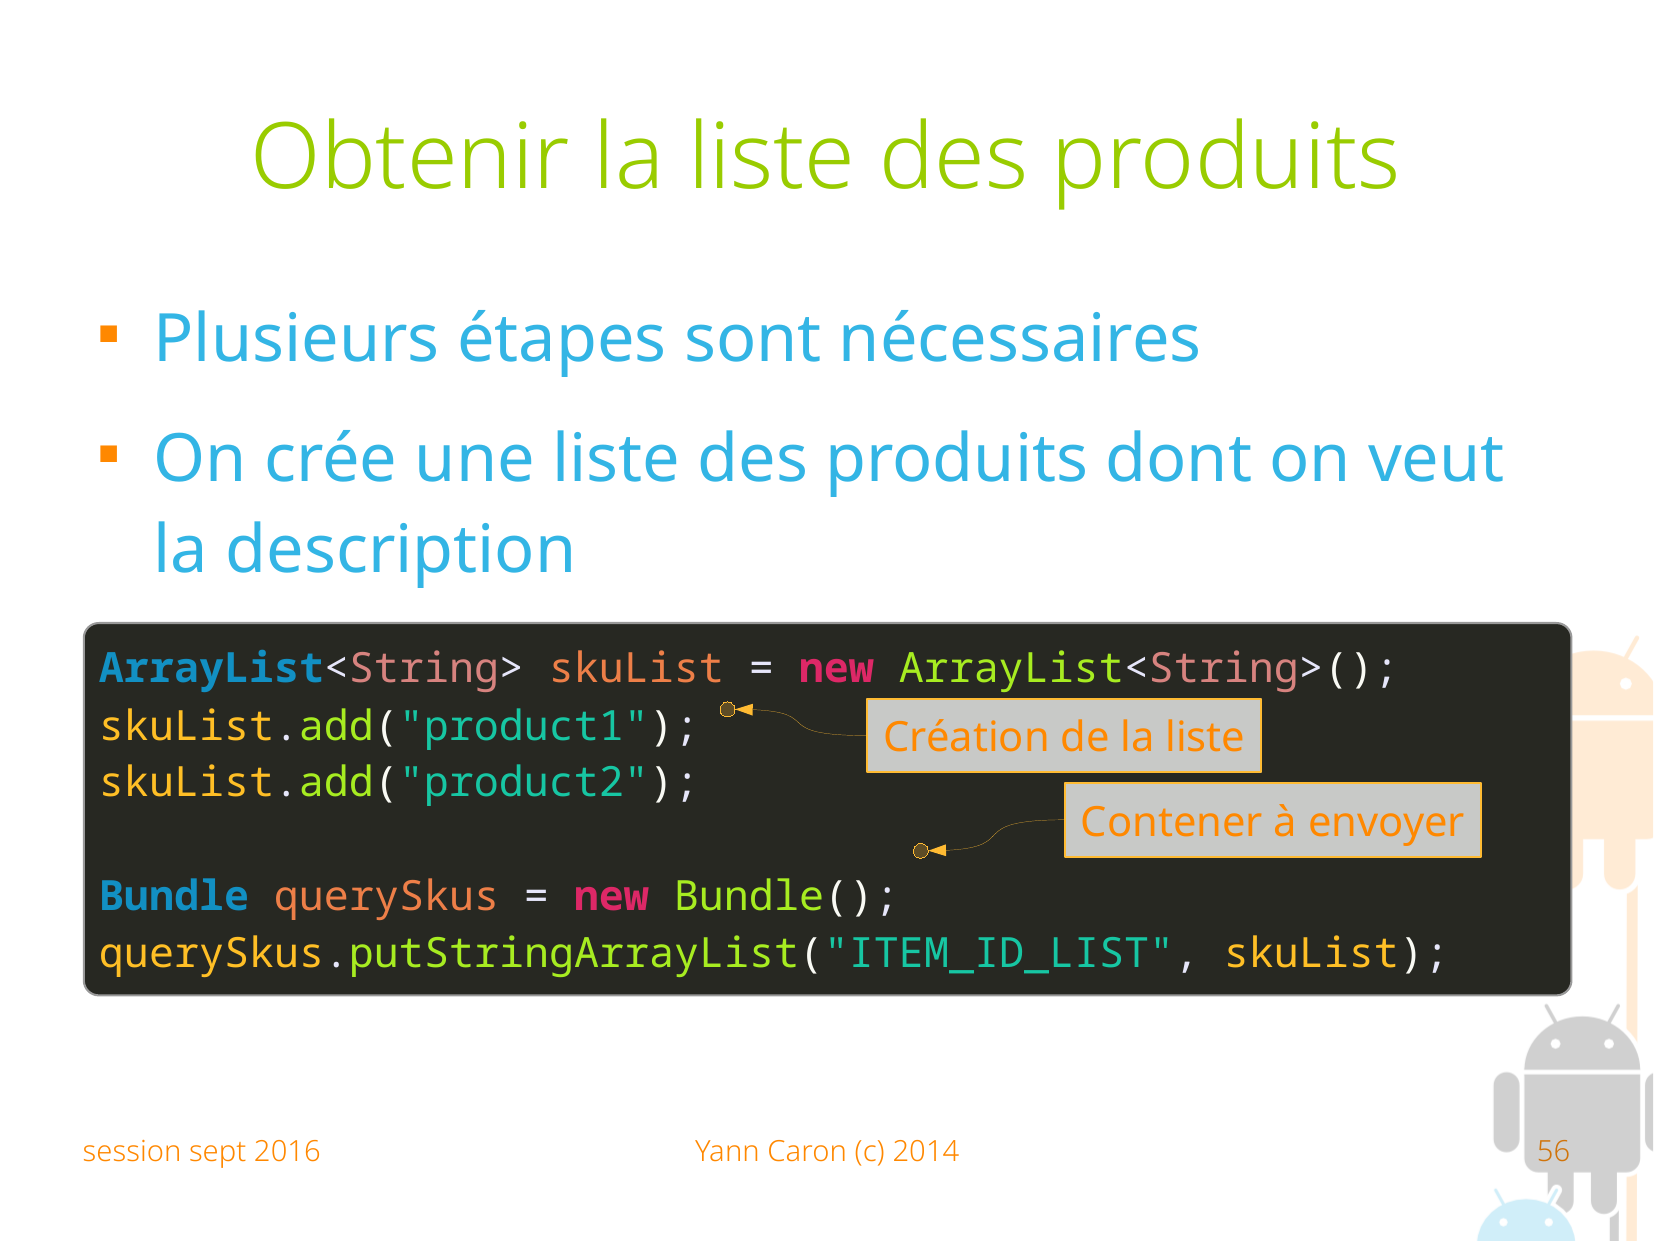

# Obtenir la liste des produits
Plusieurs étapes sont nécessaires
On crée une liste des produits dont on veut la description
ArrayList<String> skuList = new ArrayList<String>();
skuList.add("product1");
skuList.add("product2");
Bundle querySkus = new Bundle();
querySkus.putStringArrayList("ITEM_ID_LIST", skuList);
Création de la liste
Contener à envoyer
session sept 2016
Yann Caron (c) 2014
56